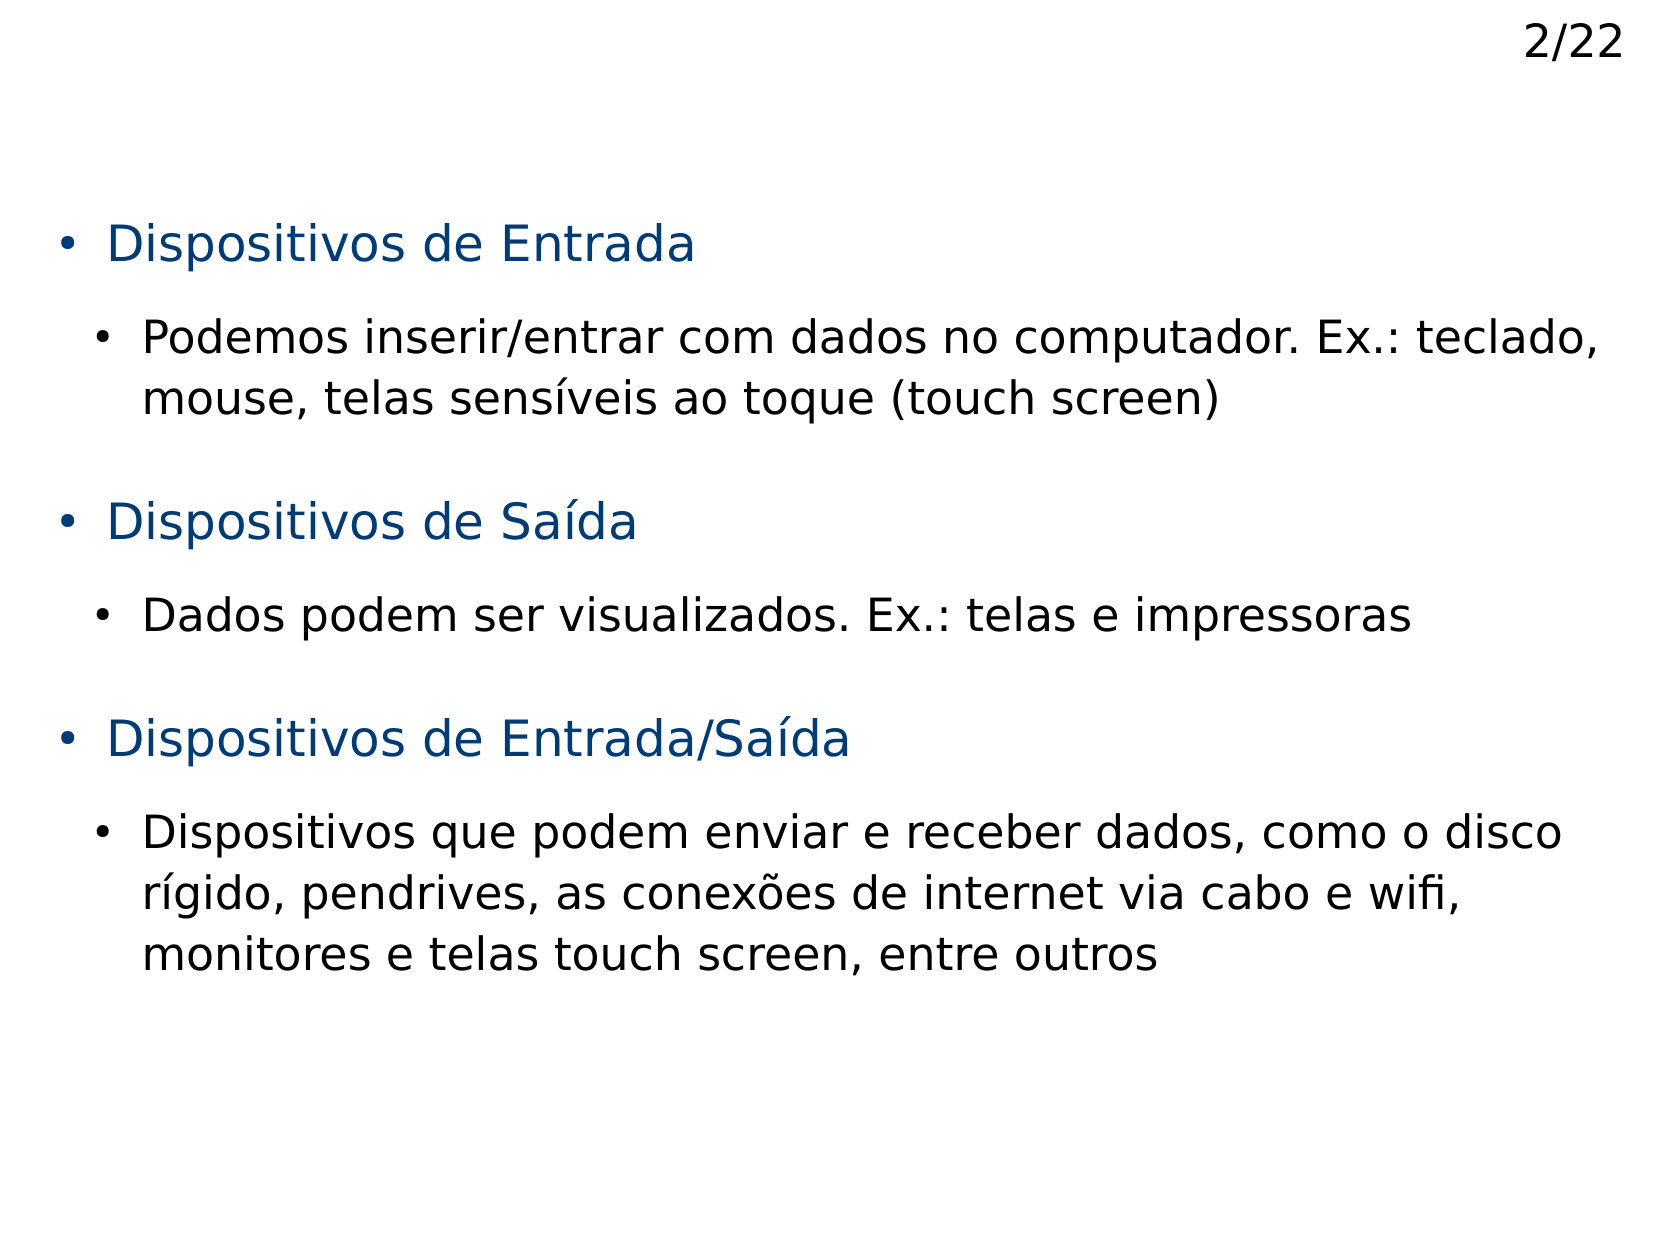

2
#
Dispositivos de Entrada
Podemos inserir/entrar com dados no computador. Ex.: teclado, mouse, telas sensíveis ao toque (touch screen)
Dispositivos de Saída
Dados podem ser visualizados. Ex.: telas e impressoras
Dispositivos de Entrada/Saída
Dispositivos que podem enviar e receber dados, como o disco rígido, pendrives, as conexões de internet via cabo e wifi, monitores e telas touch screen, entre outros